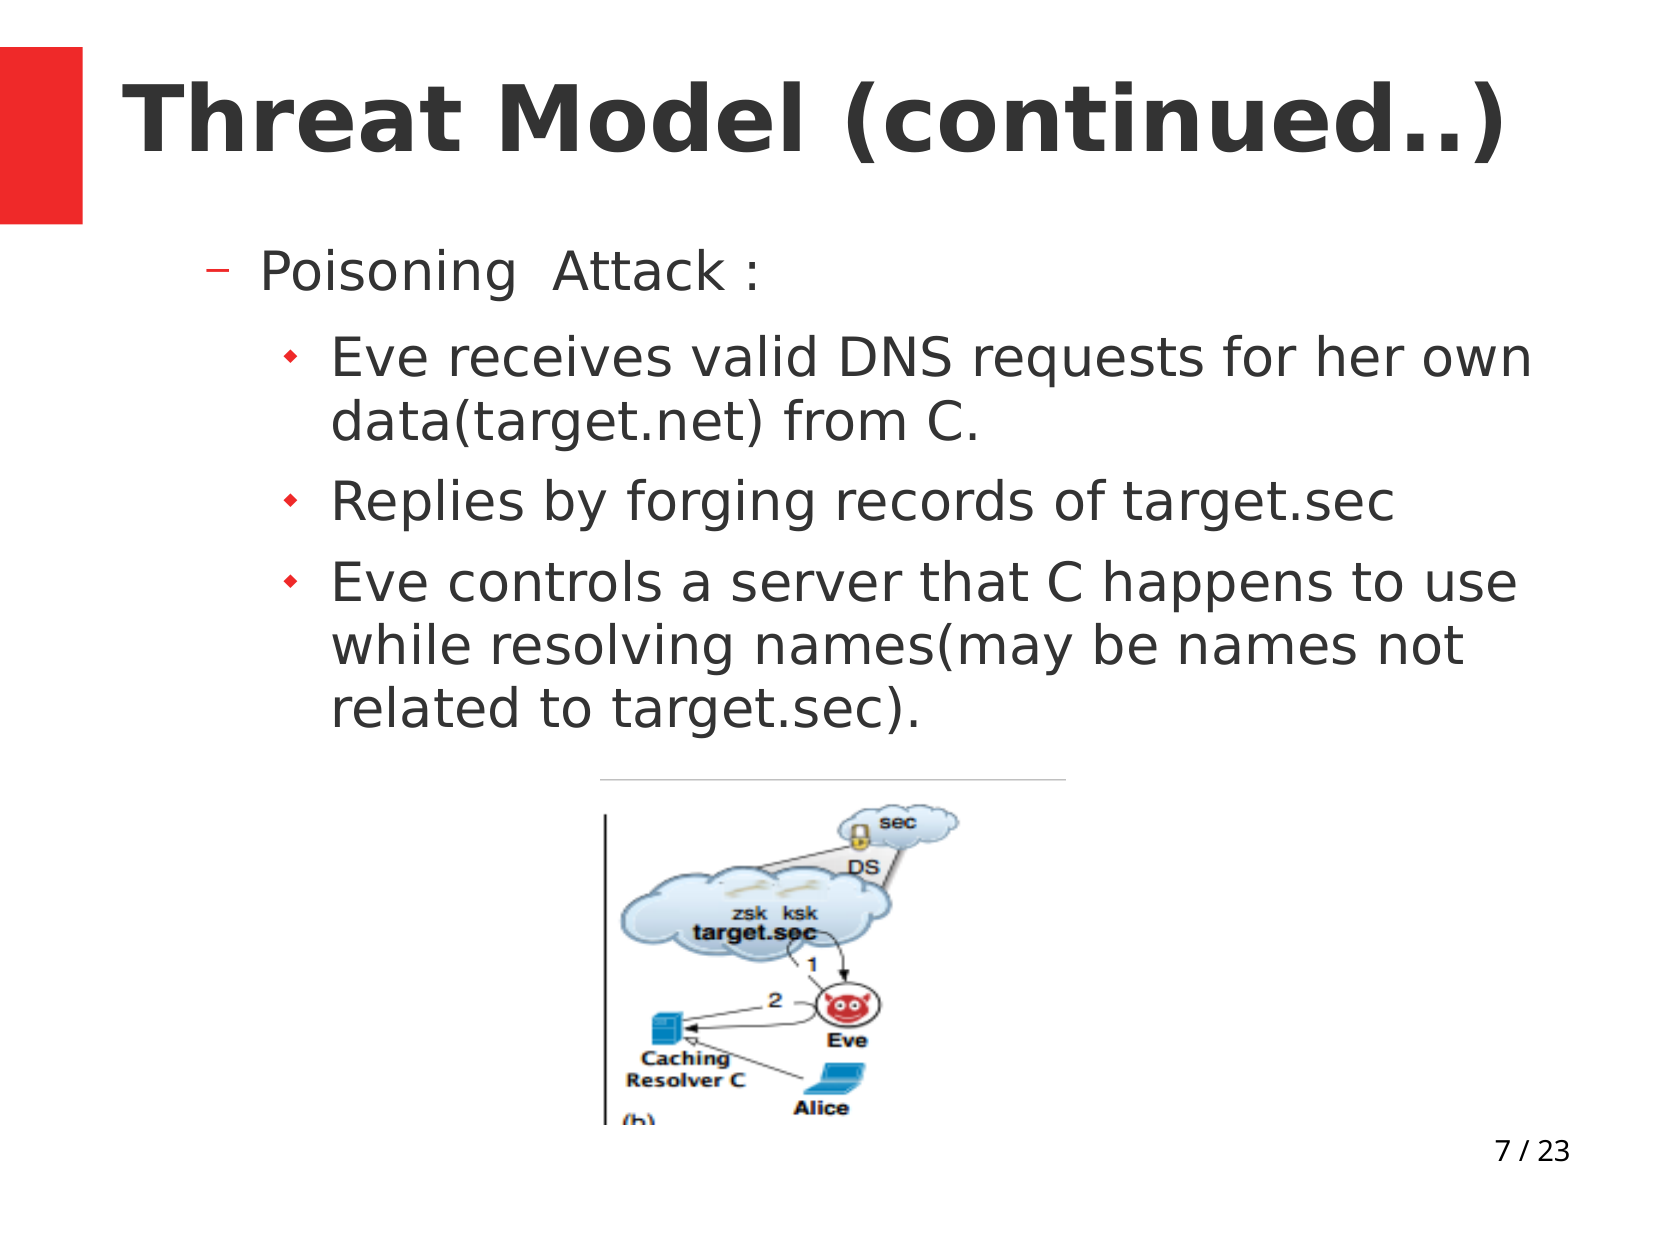

# Threat Model (continued..)
Poisoning Attack :
Eve receives valid DNS requests for her own data(target.net) from C.
Replies by forging records of target.sec
Eve controls a server that C happens to use while resolving names(may be names not related to target.sec).
7